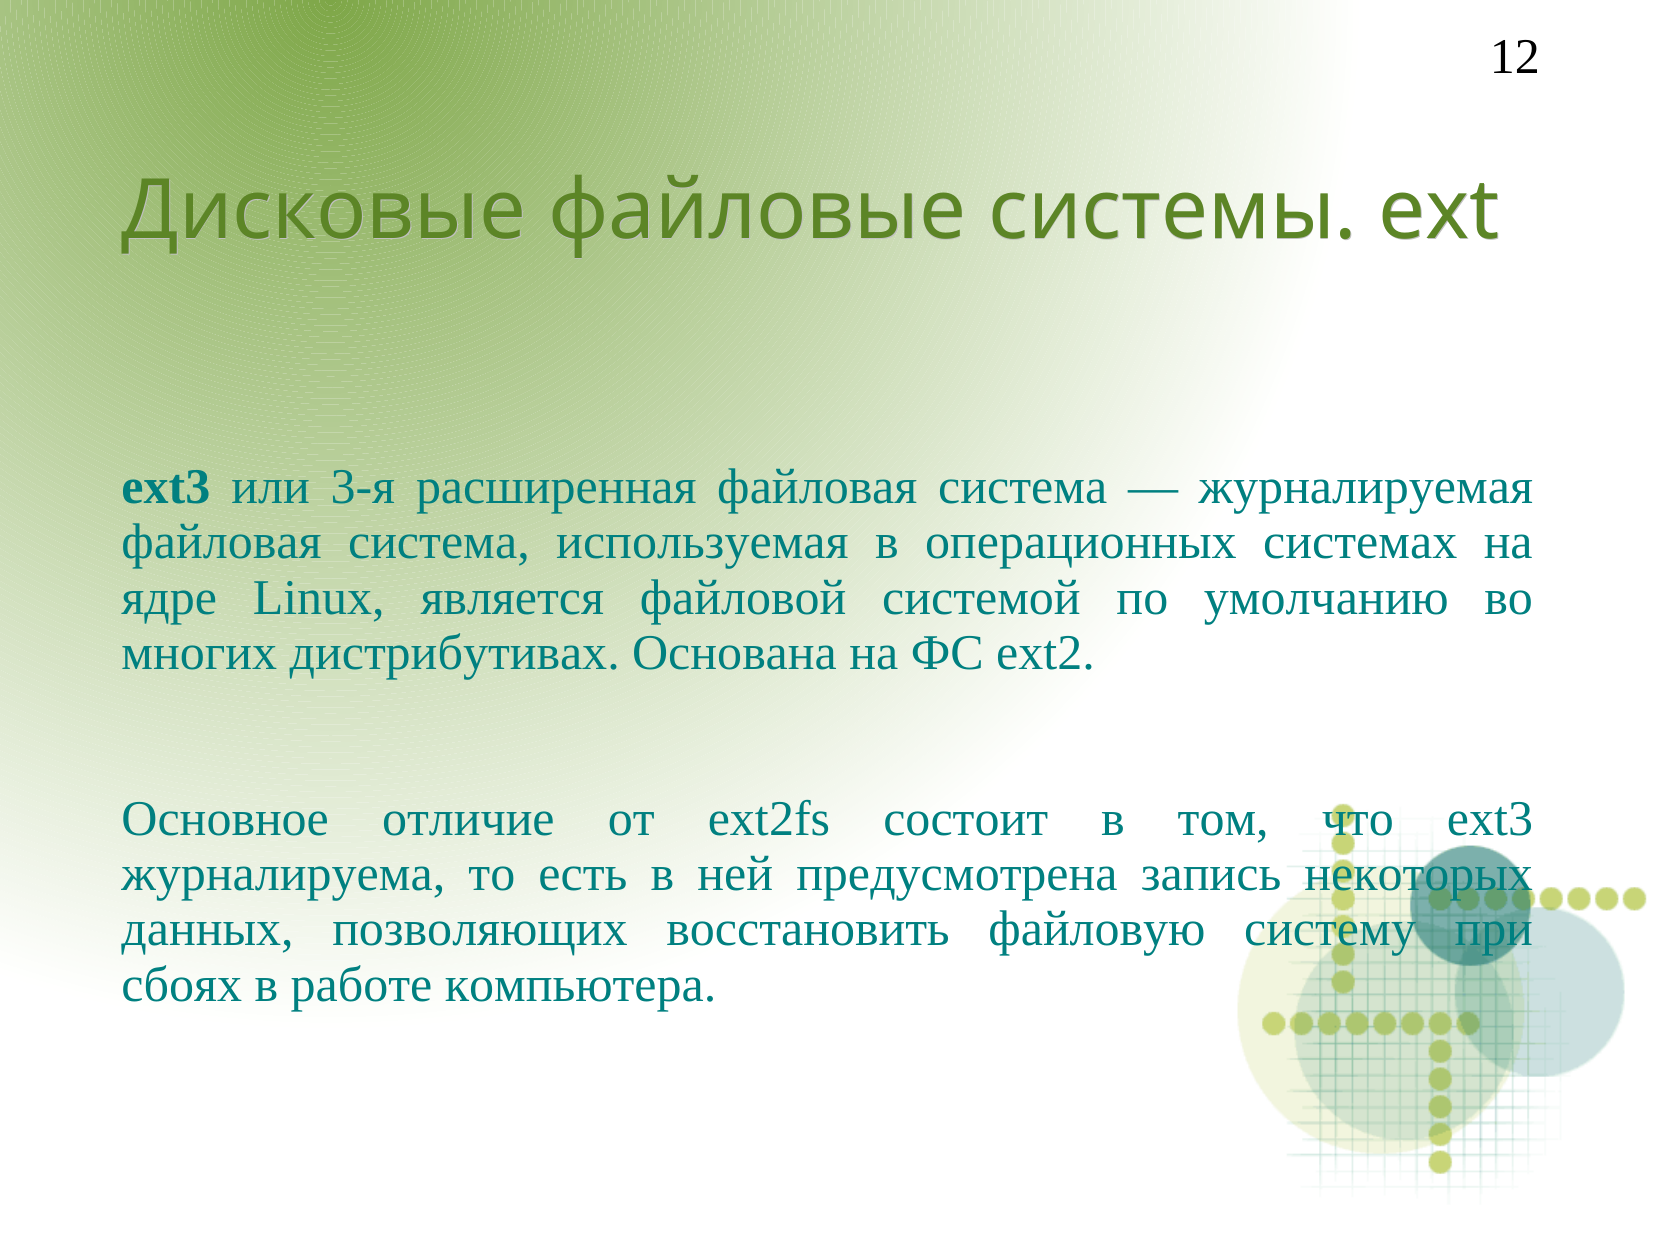

Дисковые файловые системы. ext
# ext3 или 3-я расширенная файловая система — журналируемая файловая система, используемая в операционных системах на ядре Linux, является файловой системой по умолчанию во многих дистрибутивах. Основана на ФС ext2.
Основное отличие от ext2fs состоит в том, что ext3 журналируема, то есть в ней предусмотрена запись некоторых данных, позволяющих восстановить файловую систему при сбоях в работе компьютера.